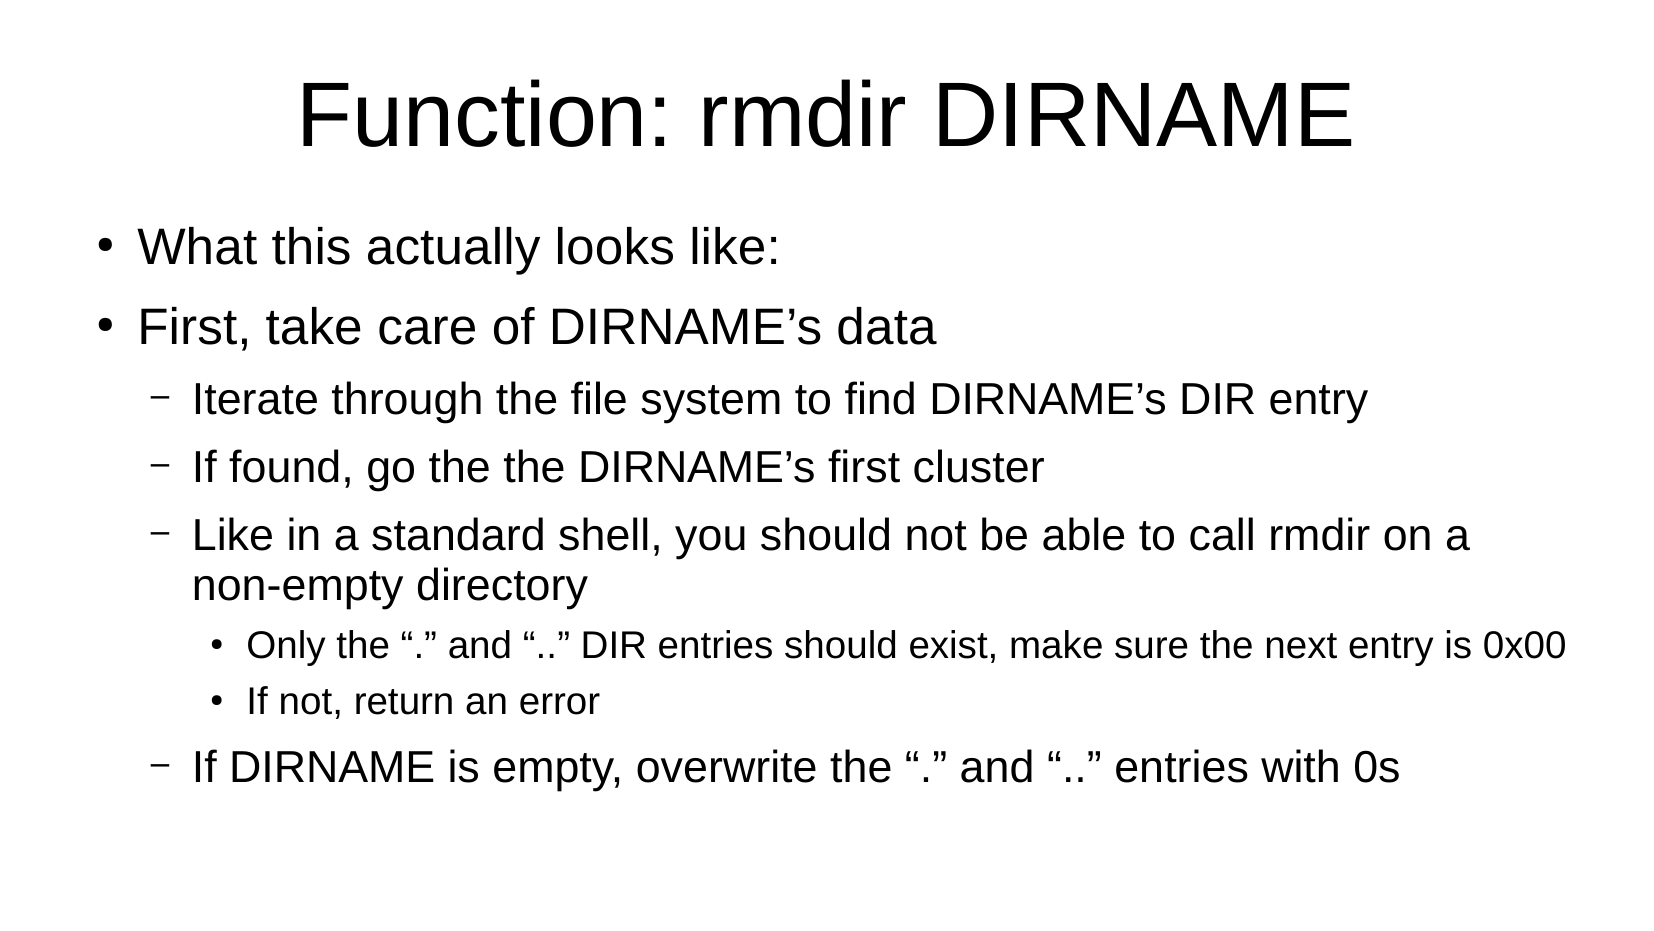

# Function: rmdir DIRNAME
What this actually looks like:
First, take care of DIRNAME’s data
Iterate through the file system to find DIRNAME’s DIR entry
If found, go the the DIRNAME’s first cluster
Like in a standard shell, you should not be able to call rmdir on a non-empty directory
Only the “.” and “..” DIR entries should exist, make sure the next entry is 0x00
If not, return an error
If DIRNAME is empty, overwrite the “.” and “..” entries with 0s